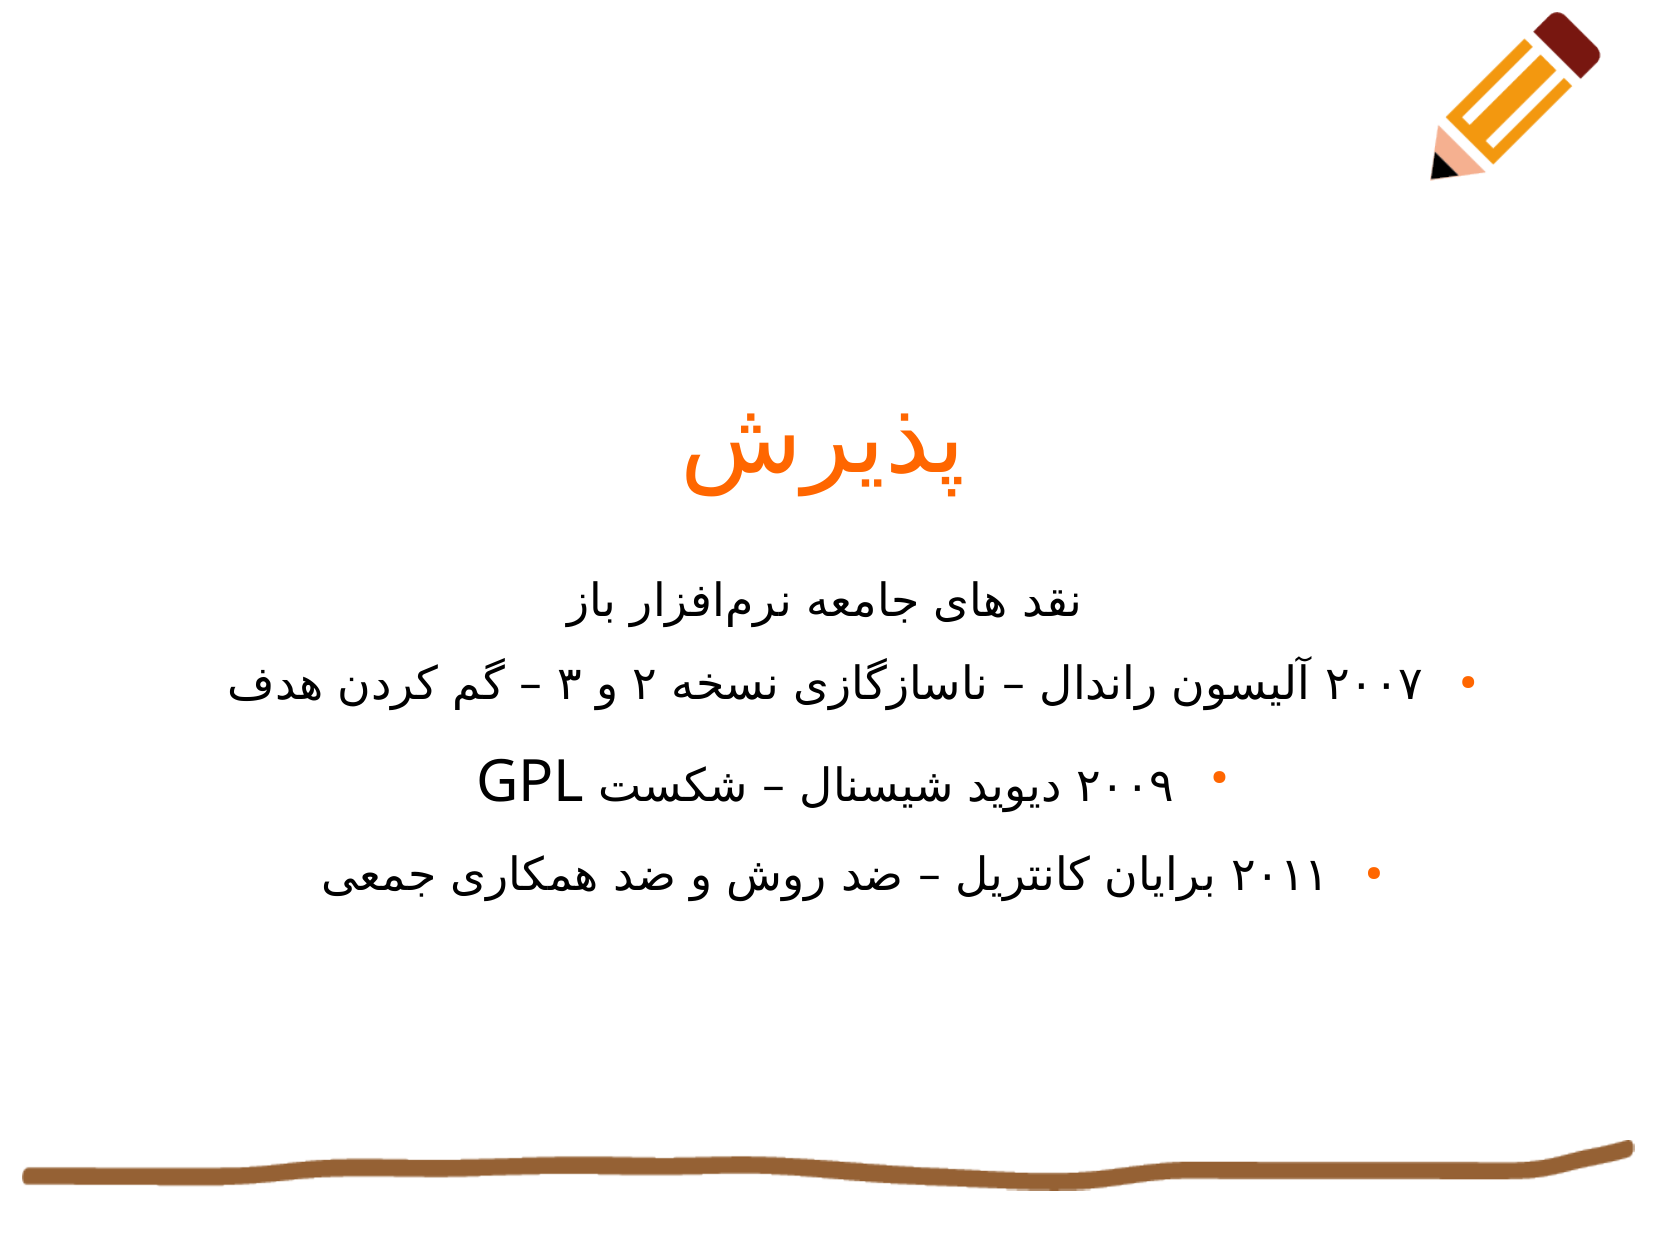

# پذیرش
نقد های جامعه نرم‌افزار باز
۲۰۰۷ آلیسون راندال – ناسازگازی نسخه ۲ و ۳ – گم کردن هدف
۲۰۰۹ دیوید شیسنال – شکست GPL
۲۰۱۱ برایان کانتریل – ضد روش و ضد همکاری جمعی